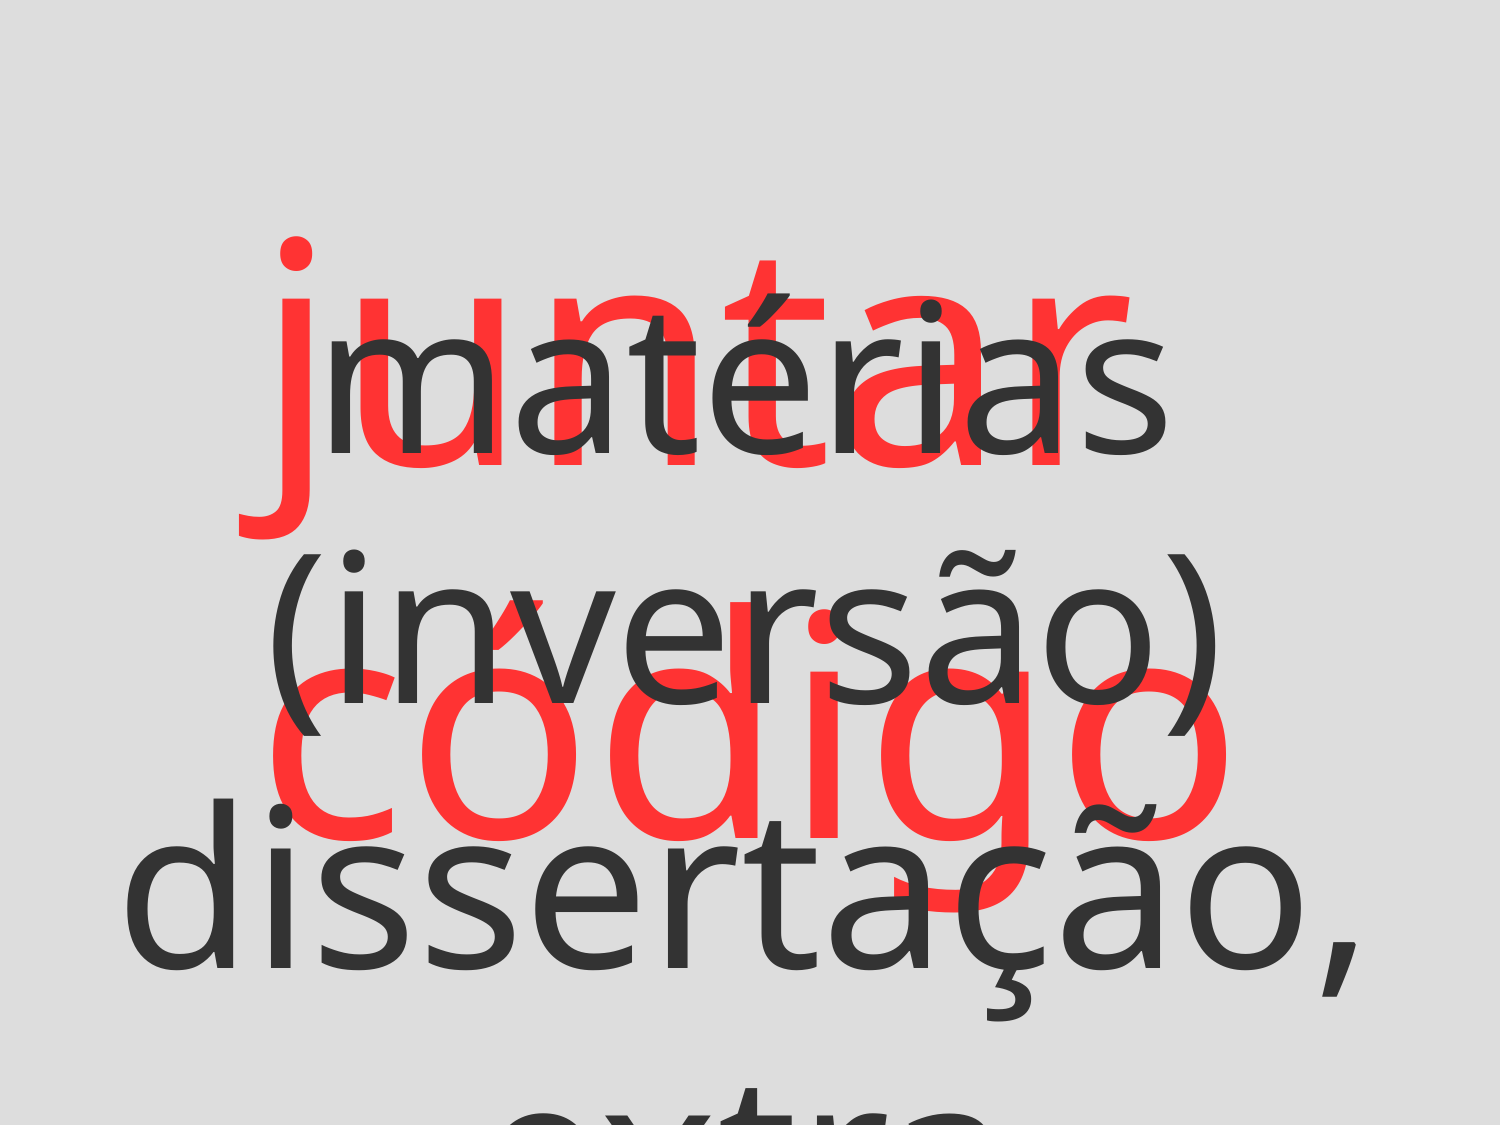

# juntar código
matérias (inversão) dissertação, extra